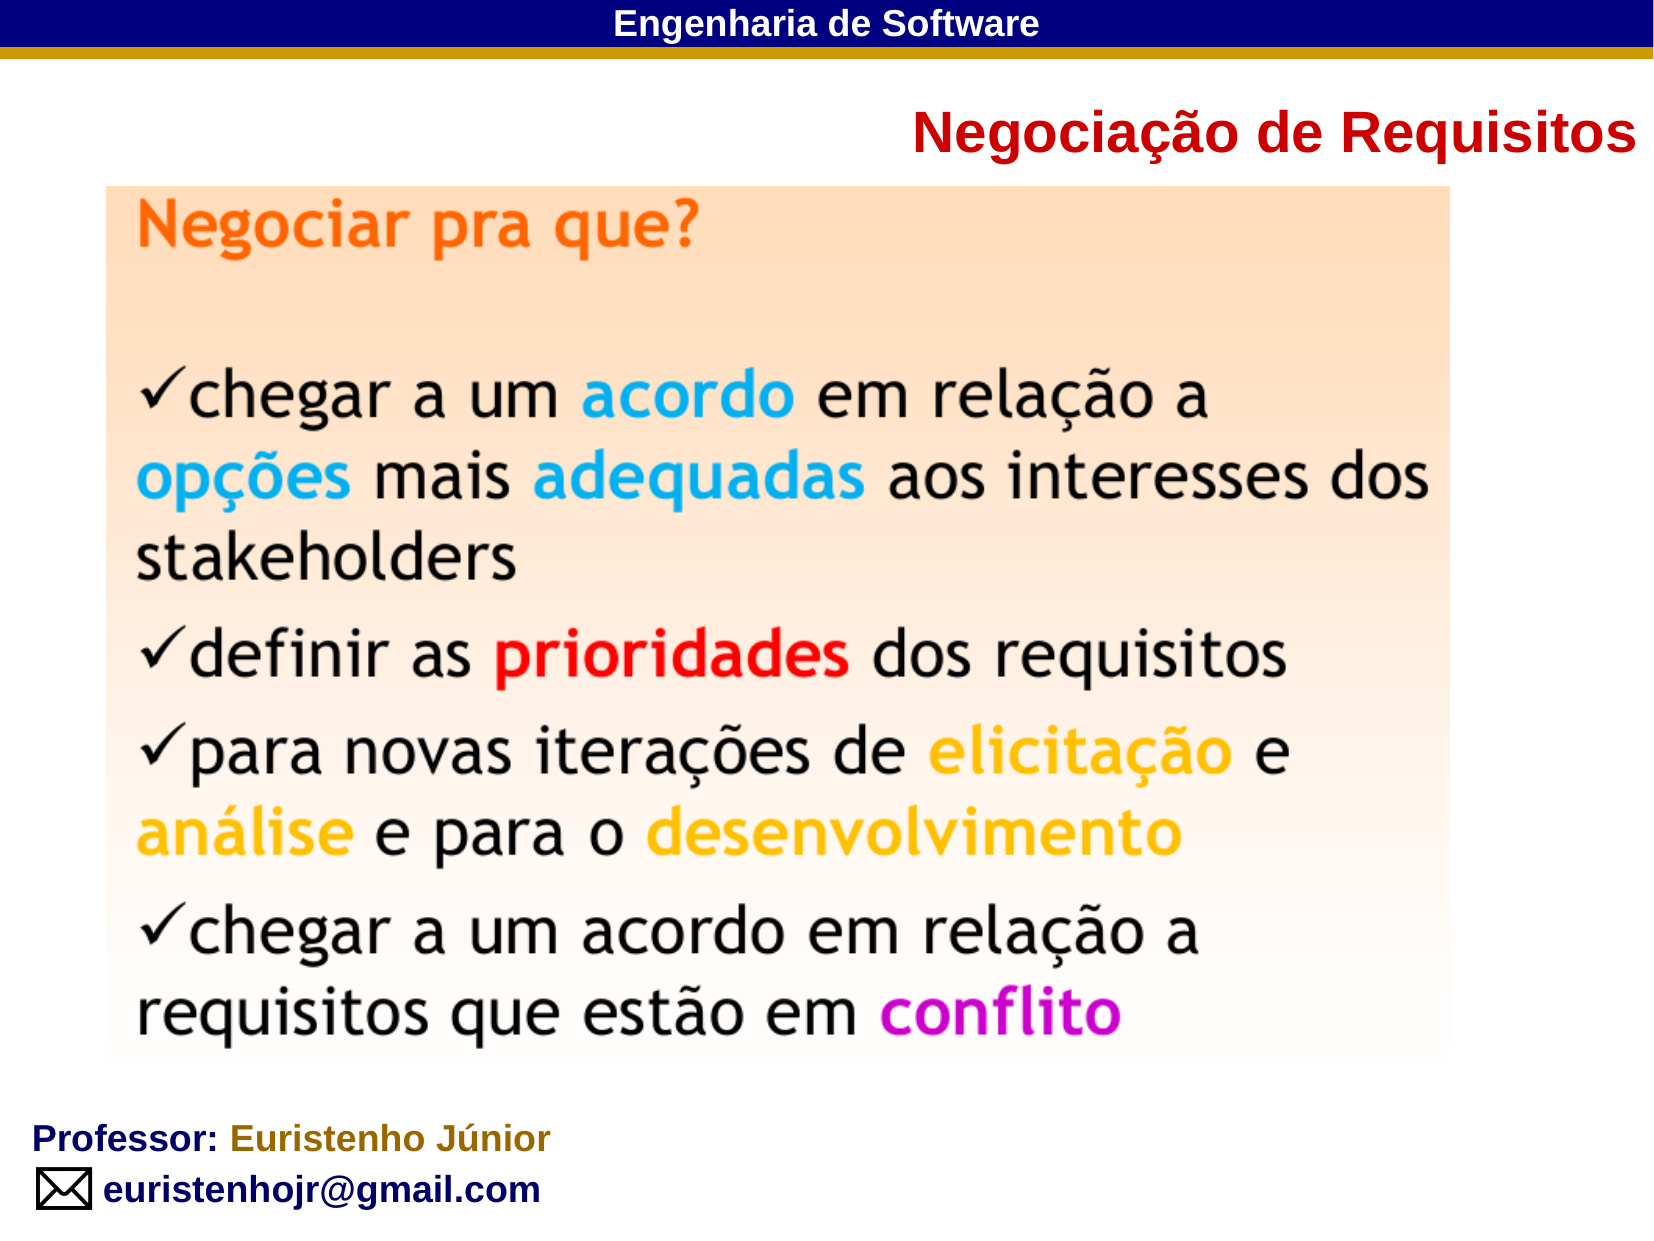

Engenharia de Software
Negociação de Requisitos
Professor: Euristenho Júnior
euristenhojr@gmail.com